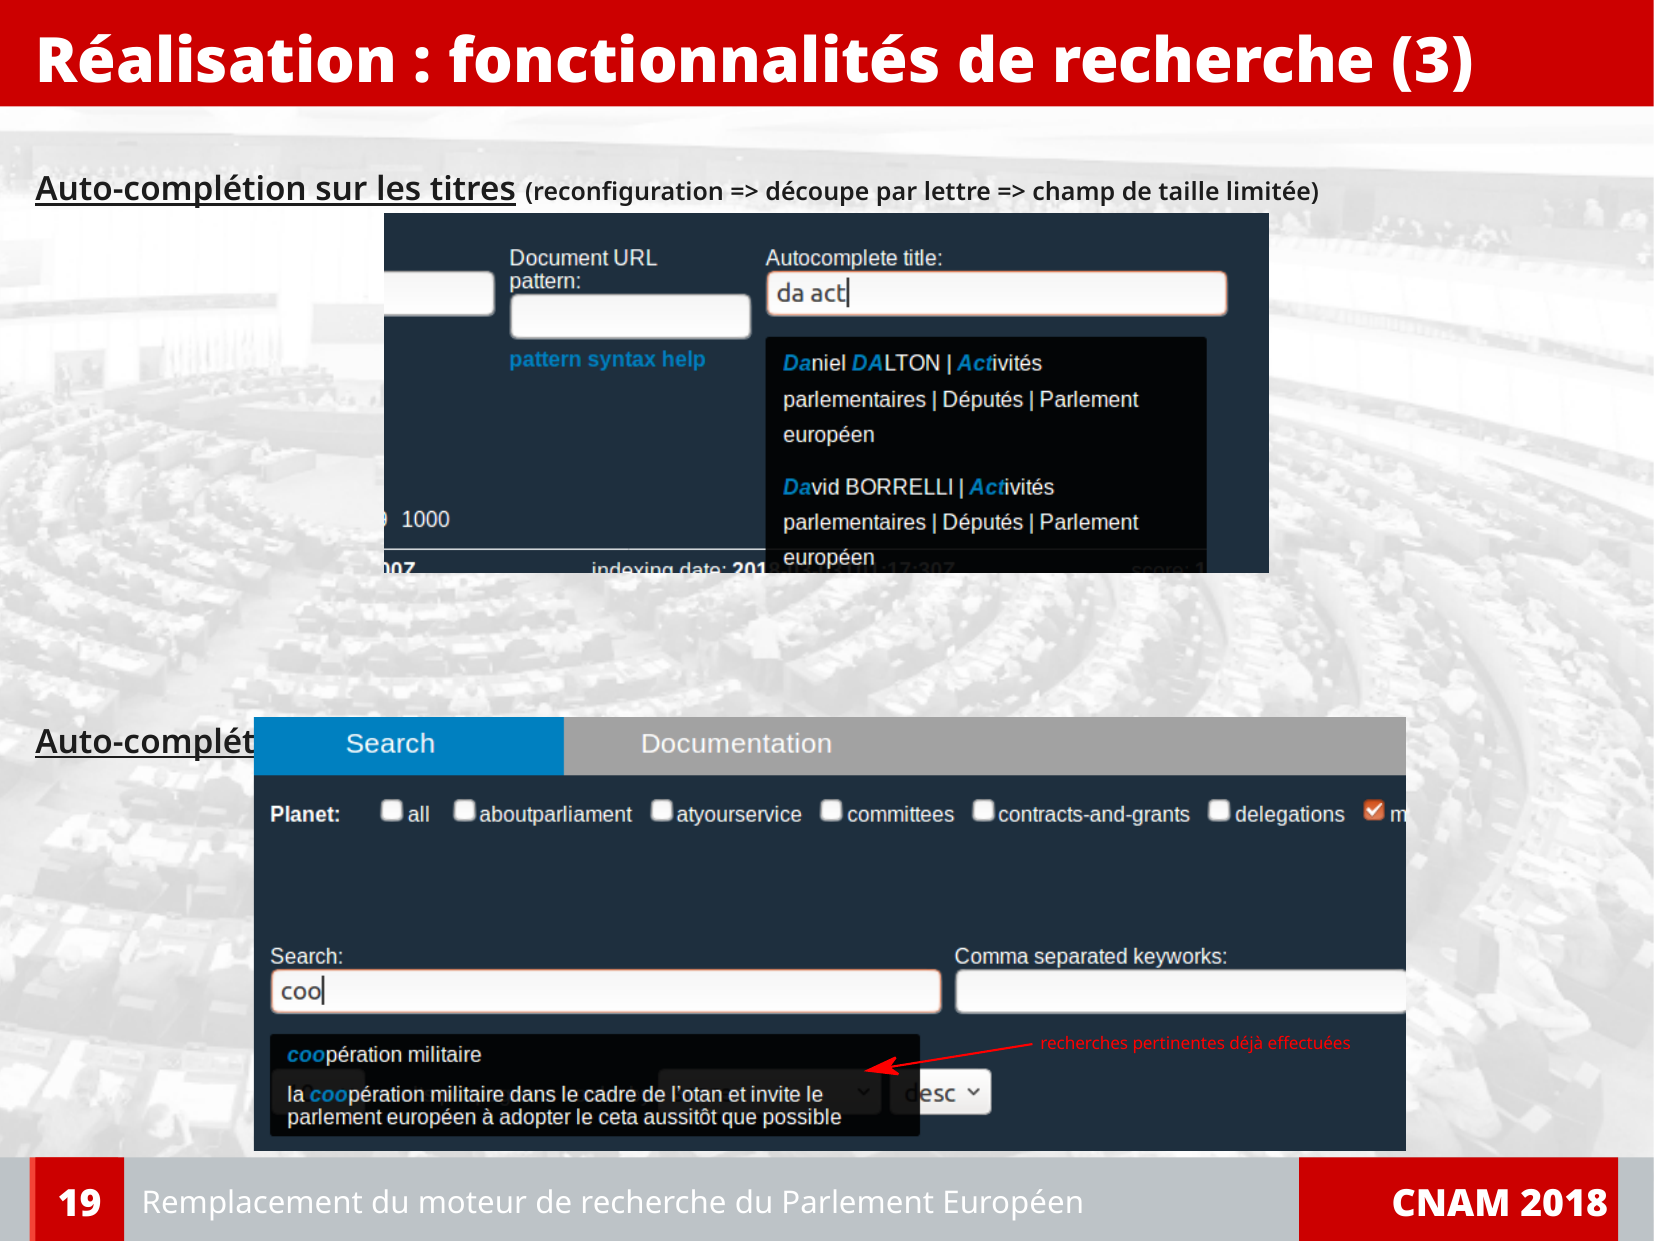

# Réalisation : fonctionnalités de recherche (3)
Auto-complétion sur les titres (reconfiguration => découpe par lettre => champ de taille limitée)
Auto-complétion sur les recherches pertinentes (prévention contre l’injection)
19
Remplacement du moteur de recherche du Parlement Européen